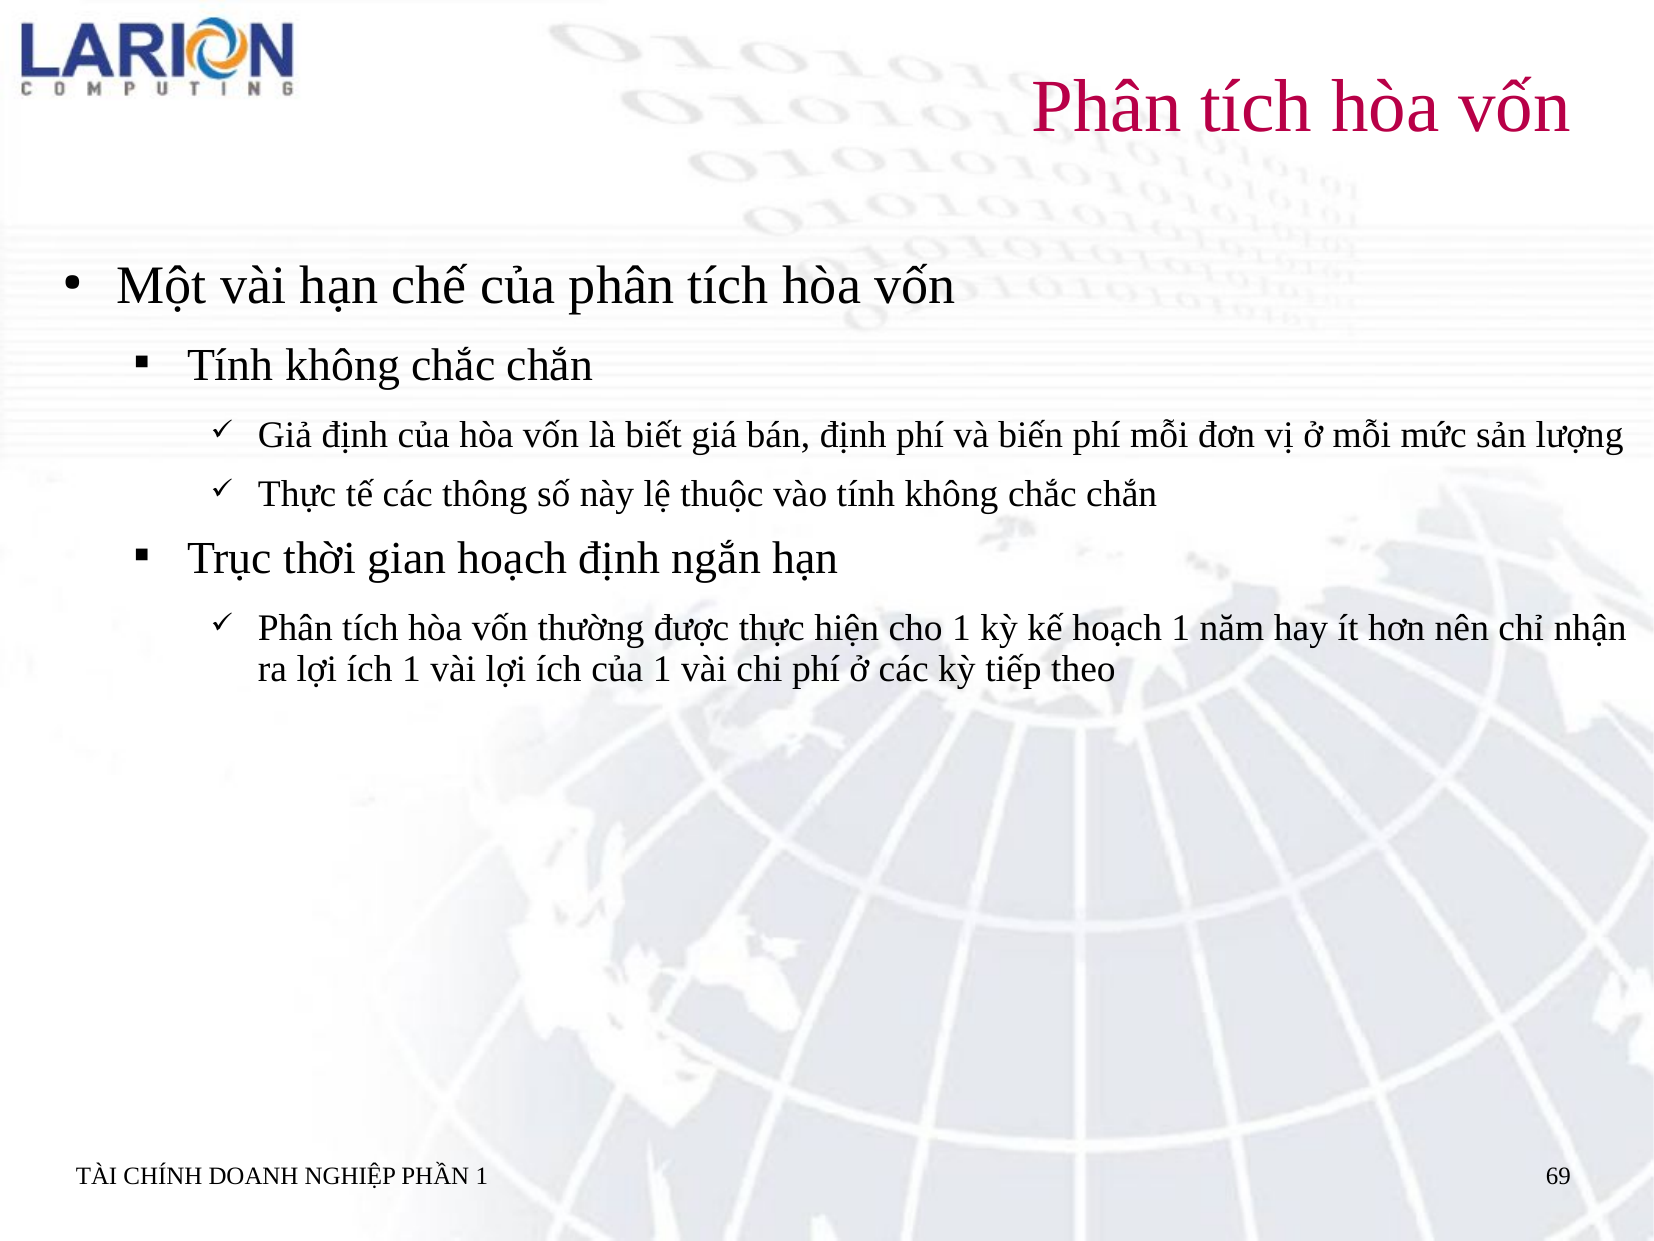

# Phân tích hòa vốn
Một vài hạn chế của phân tích hòa vốn
Tính không chắc chắn
Giả định của hòa vốn là biết giá bán, định phí và biến phí mỗi đơn vị ở mỗi mức sản lượng
Thực tế các thông số này lệ thuộc vào tính không chắc chắn
Trục thời gian hoạch định ngắn hạn
Phân tích hòa vốn thường được thực hiện cho 1 kỳ kế hoạch 1 năm hay ít hơn nên chỉ nhận ra lợi ích 1 vài lợi ích của 1 vài chi phí ở các kỳ tiếp theo
TÀI CHÍNH DOANH NGHIỆP PHẦN 1
69